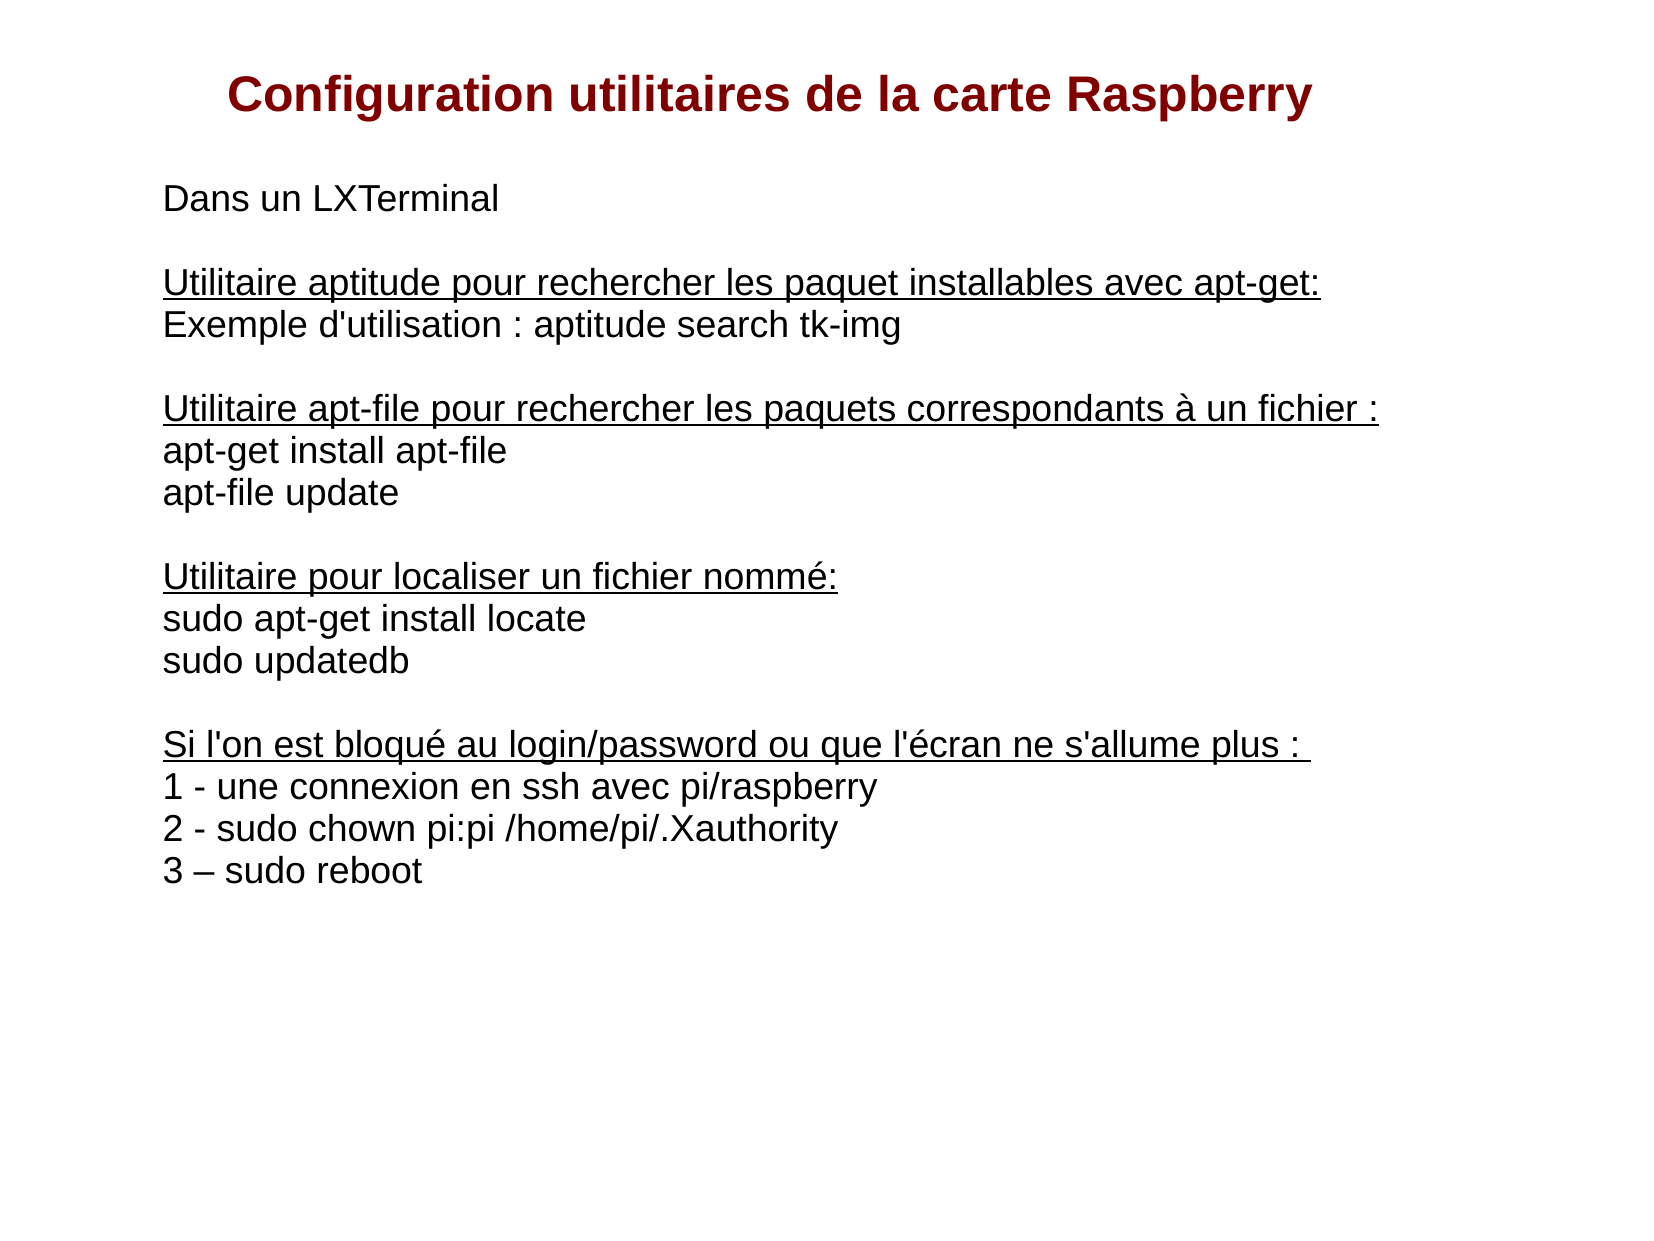

Configuration utilitaires de la carte Raspberry
Dans un LXTerminal
Utilitaire aptitude pour rechercher les paquet installables avec apt-get:
Exemple d'utilisation : aptitude search tk-img
Utilitaire apt-file pour rechercher les paquets correspondants à un fichier :
apt-get install apt-file
apt-file update
Utilitaire pour localiser un fichier nommé:
sudo apt-get install locate
sudo updatedb
Si l'on est bloqué au login/password ou que l'écran ne s'allume plus :
1 - une connexion en ssh avec pi/raspberry
2 - sudo chown pi:pi /home/pi/.Xauthority
3 – sudo reboot